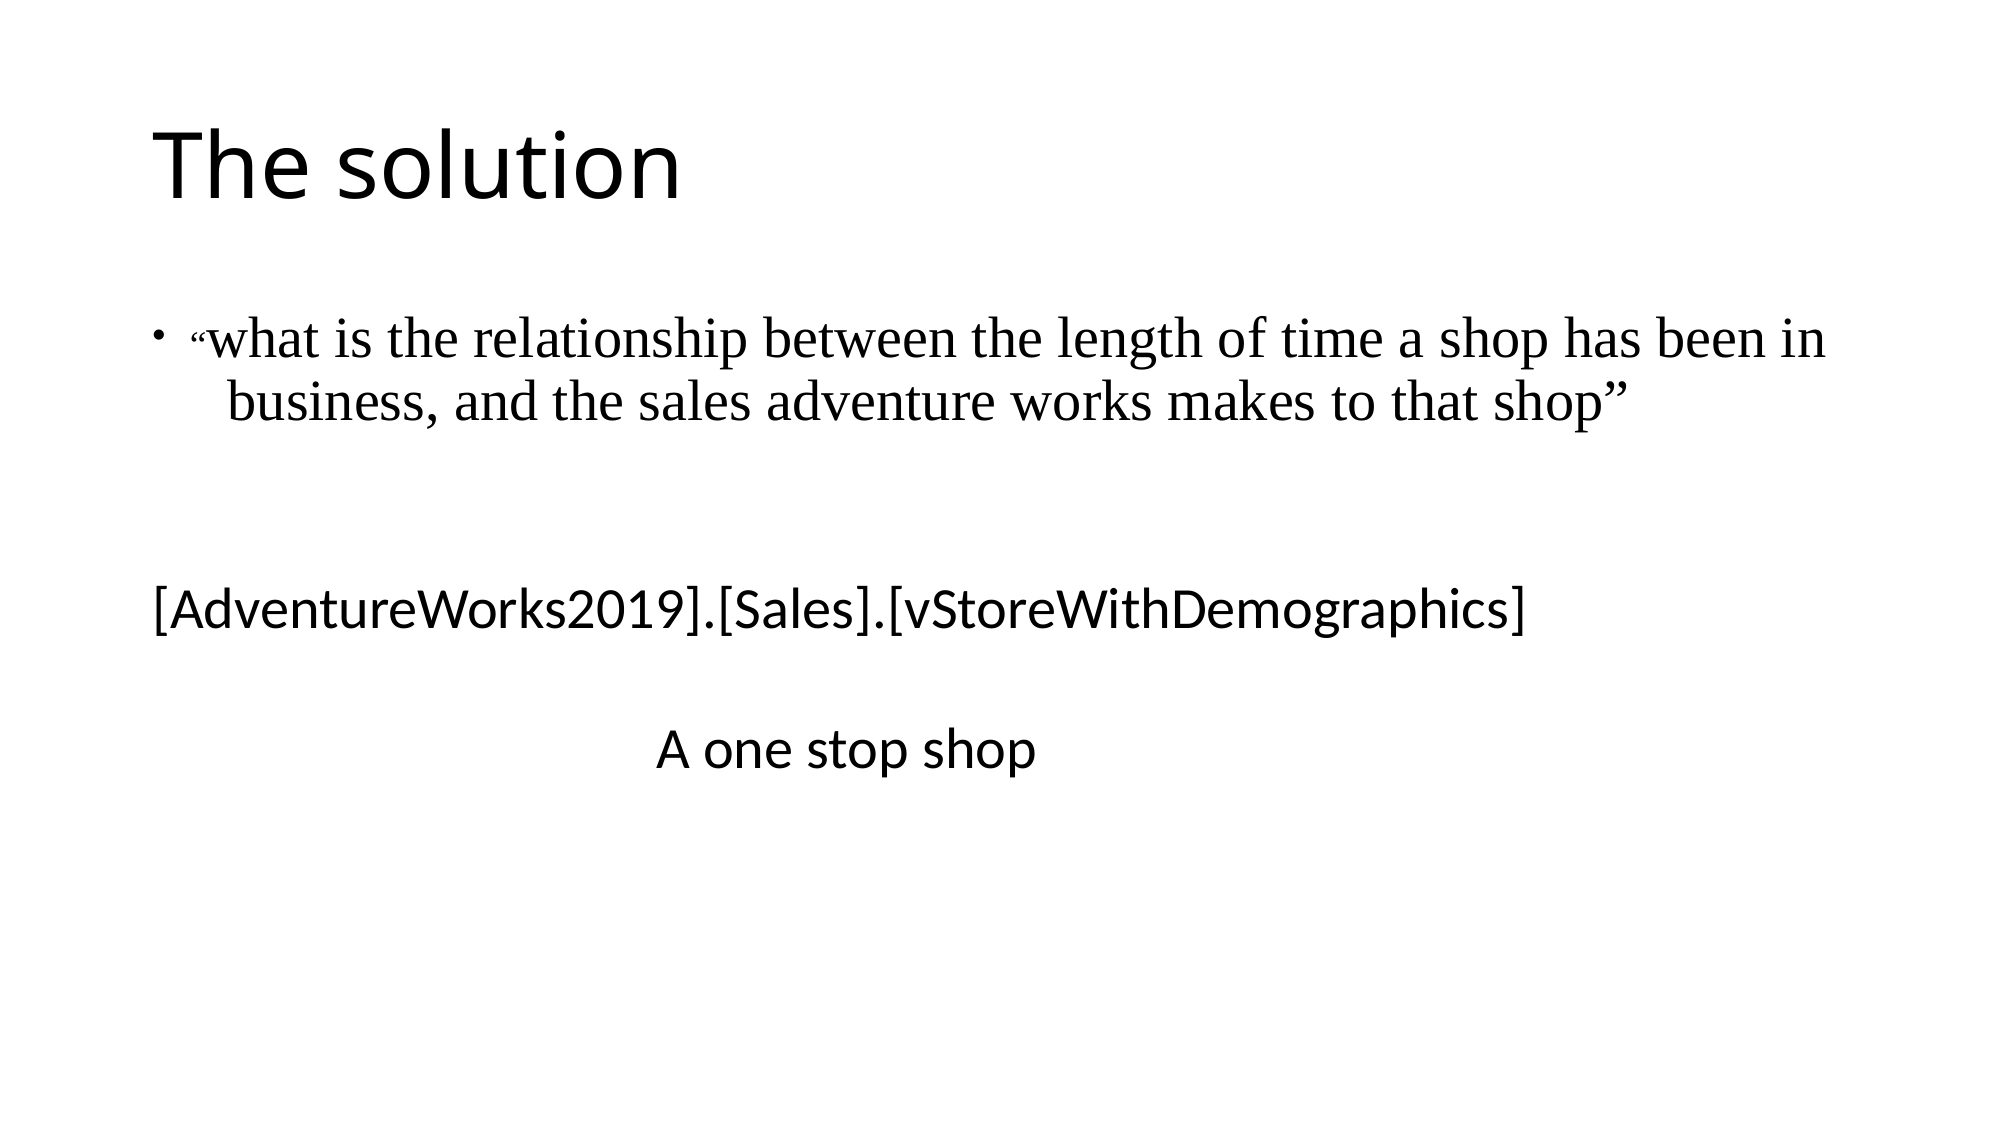

# The solution
“what is the relationship between the length of time a shop has been in business, and the sales adventure works makes to that shop”
[AdventureWorks2019].[Sales].[vStoreWithDemographics]
A one stop shop